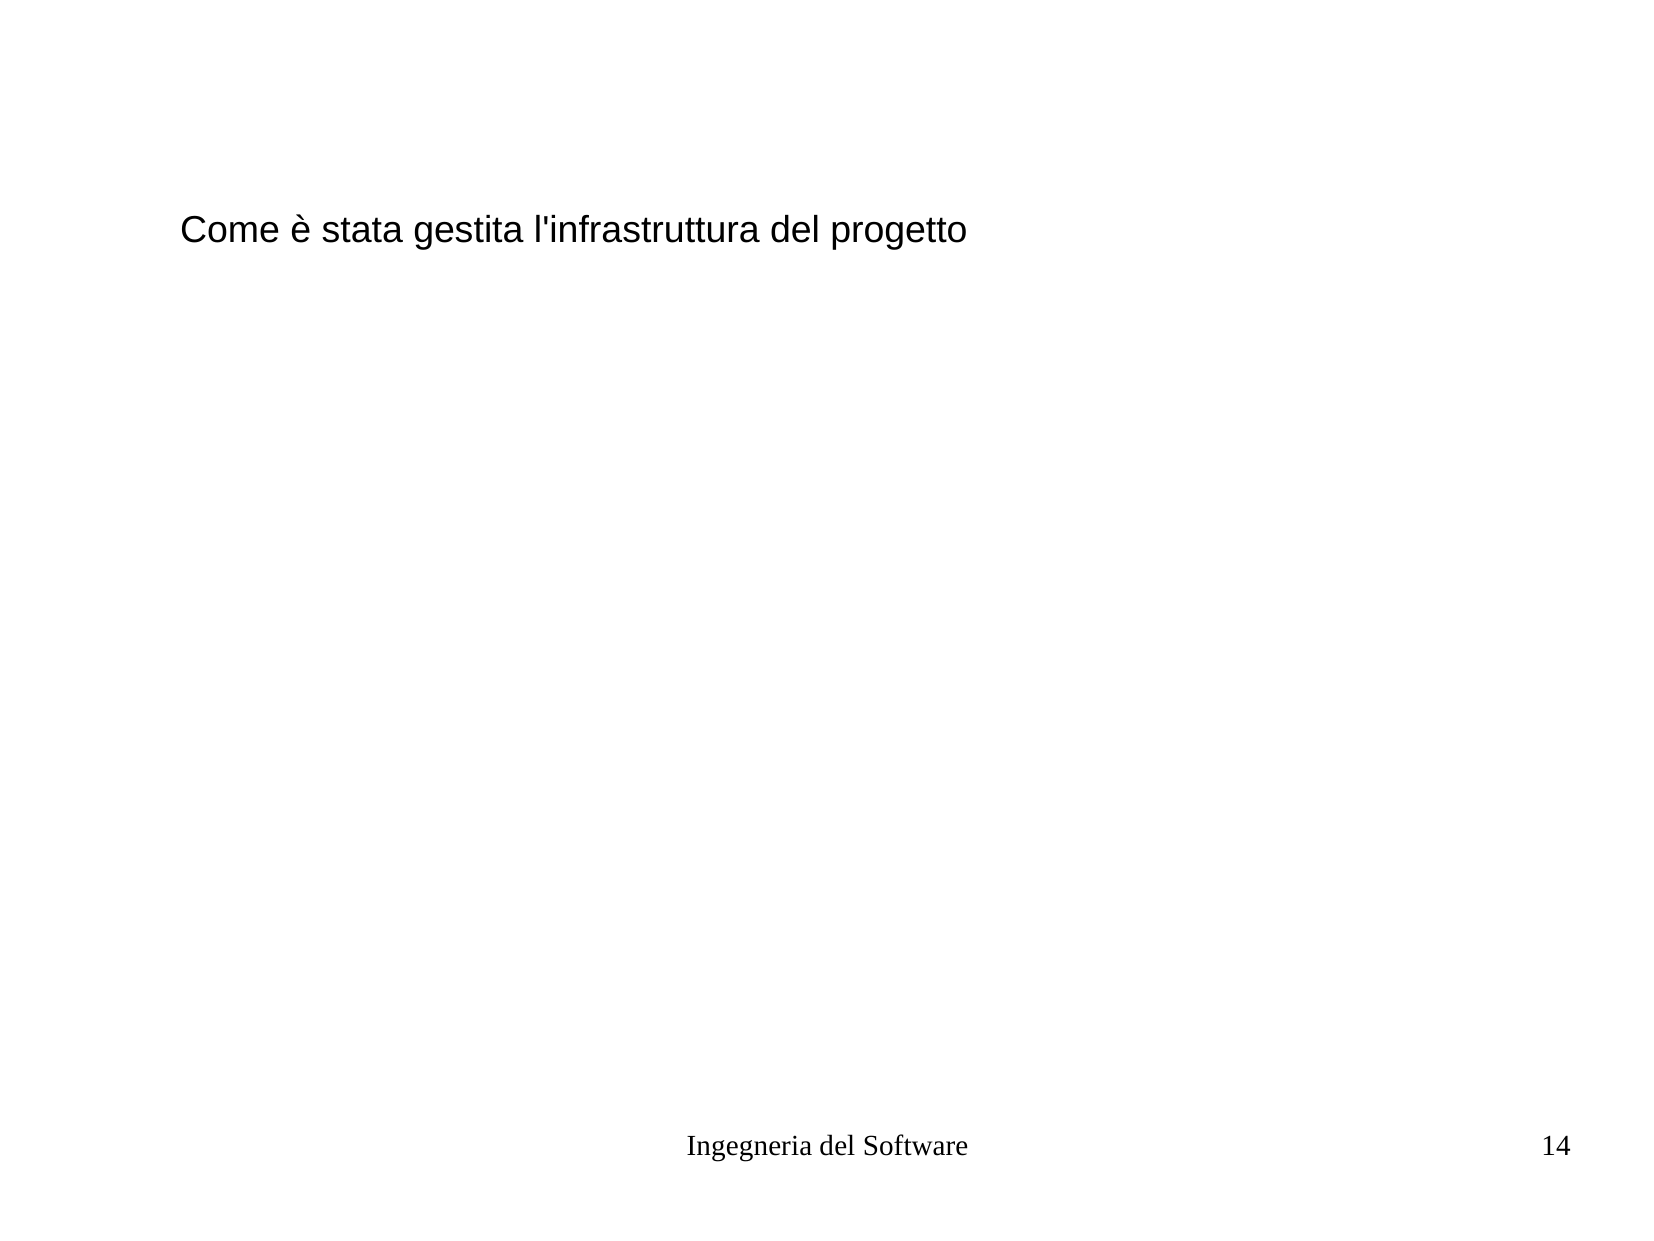

Come è stata gestita l'infrastruttura del progetto
Ingegneria del Software
14